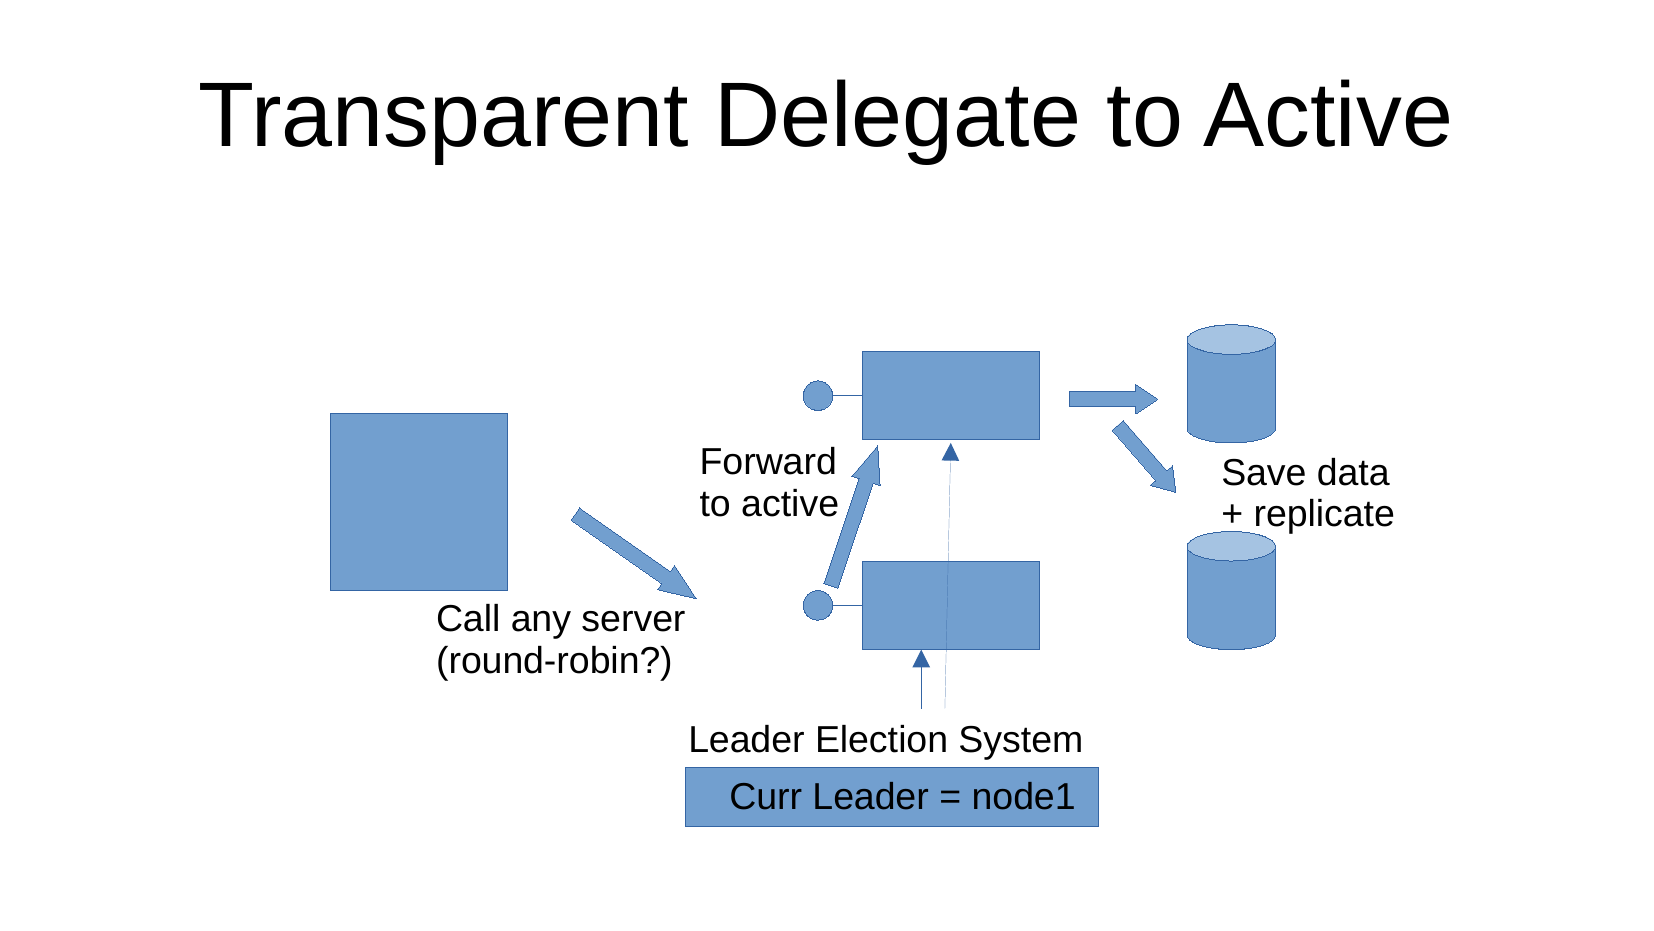

# Transparent Delegate to Active
Forward
to active
Save data
+ replicate
Call any server
(round-robin?)
Leader Election System
Curr Leader = node1